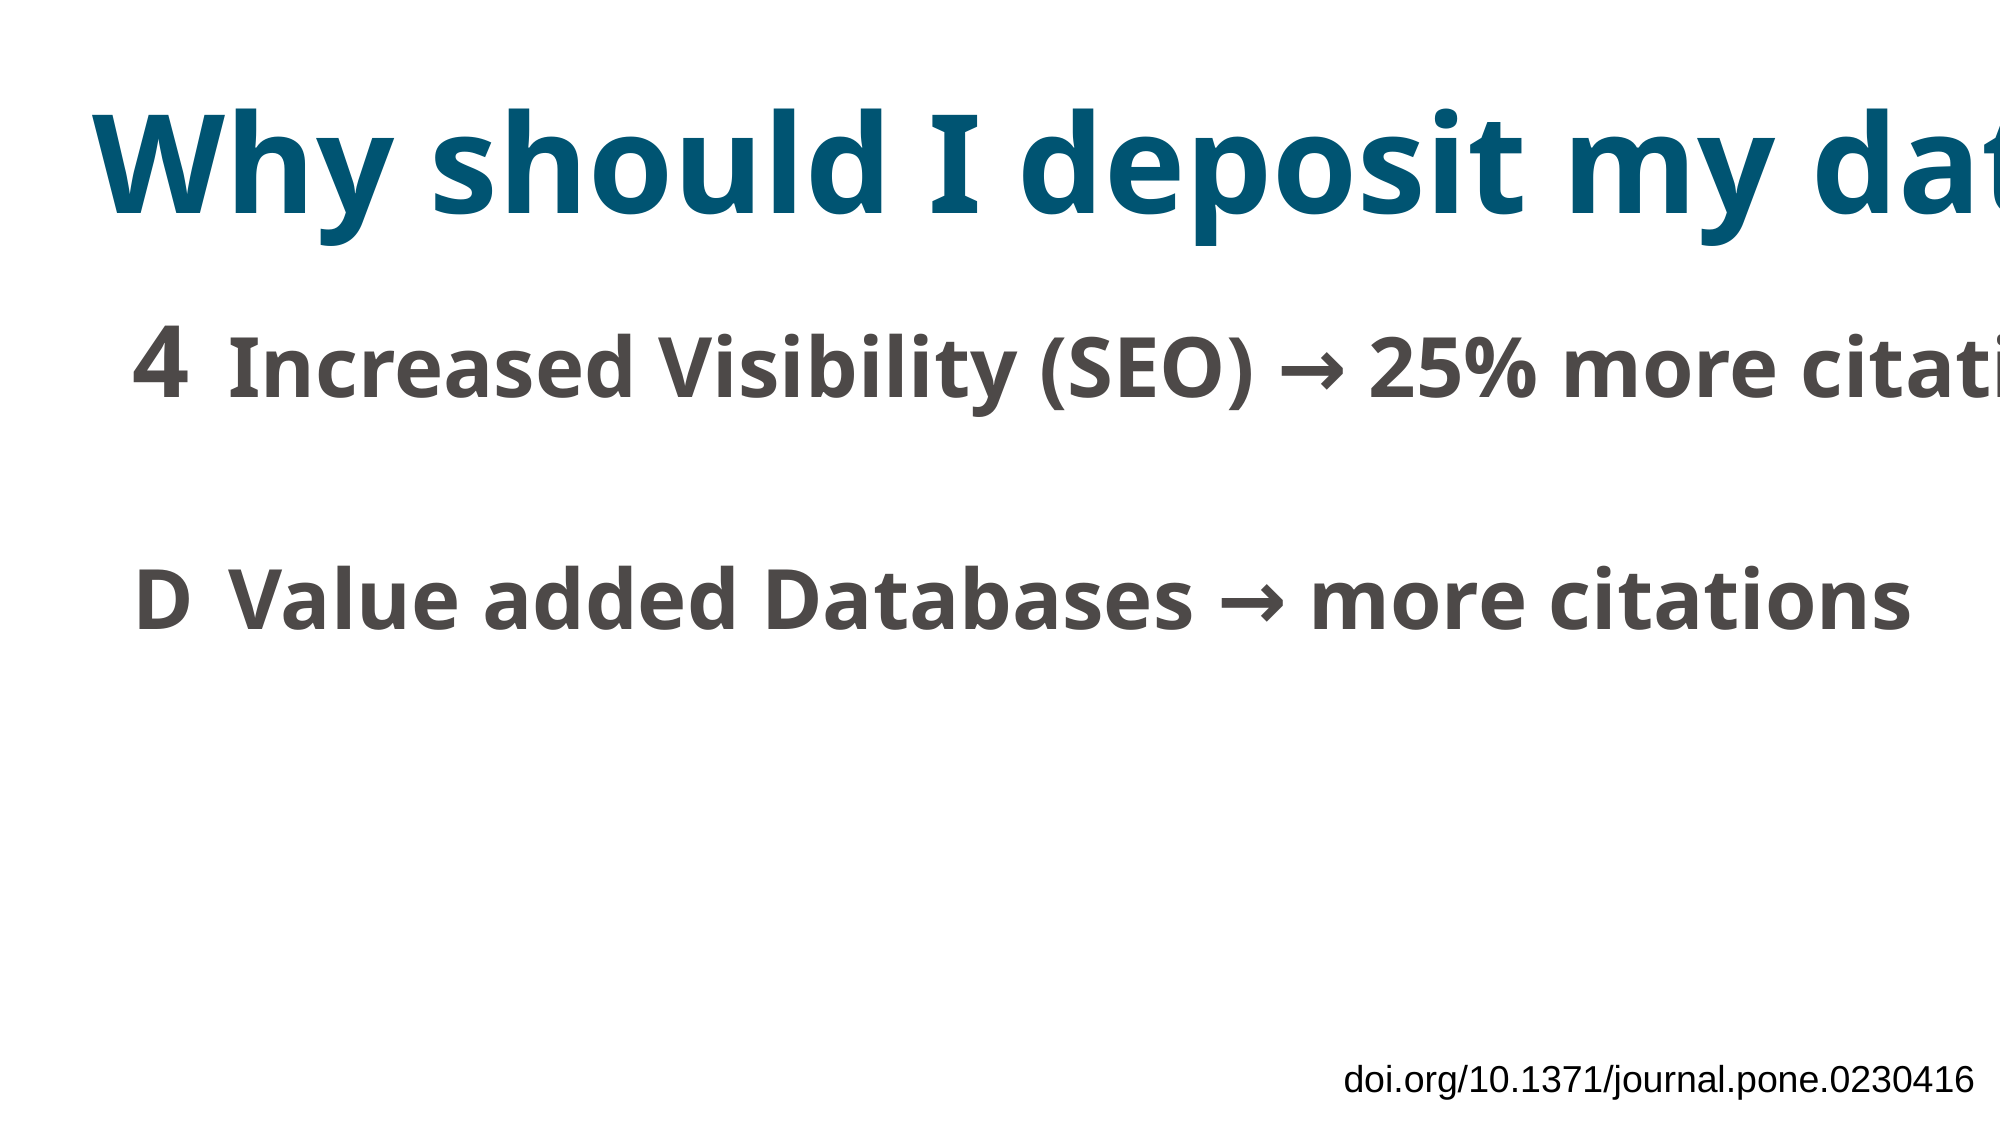

Why should I deposit my data?
4	 Increased Visibility (SEO) → 25% more citations
D	 Value added Databases → more citations
doi.org/10.1371/journal.pone.0230416